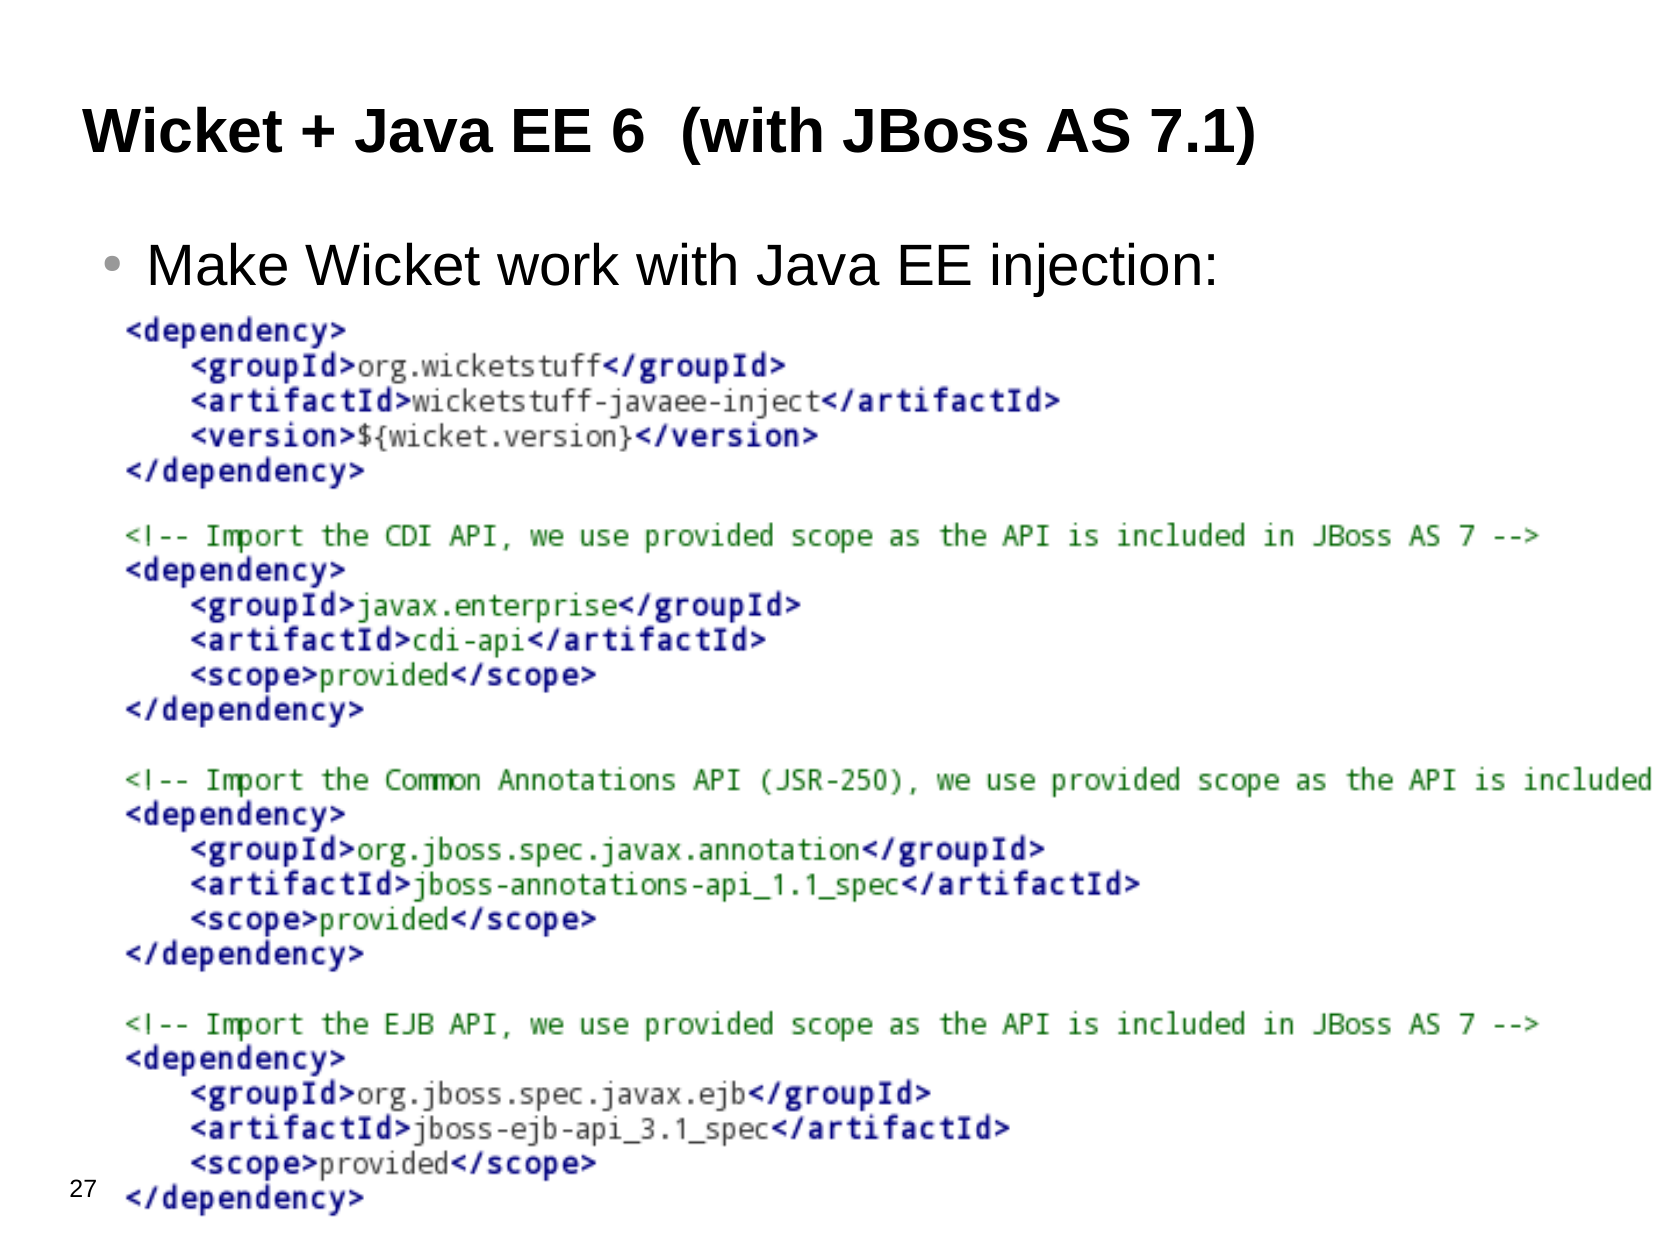

# Wicket + Java EE 6 (with JBoss AS 7.1)
Make Wicket work with Java EE injection: